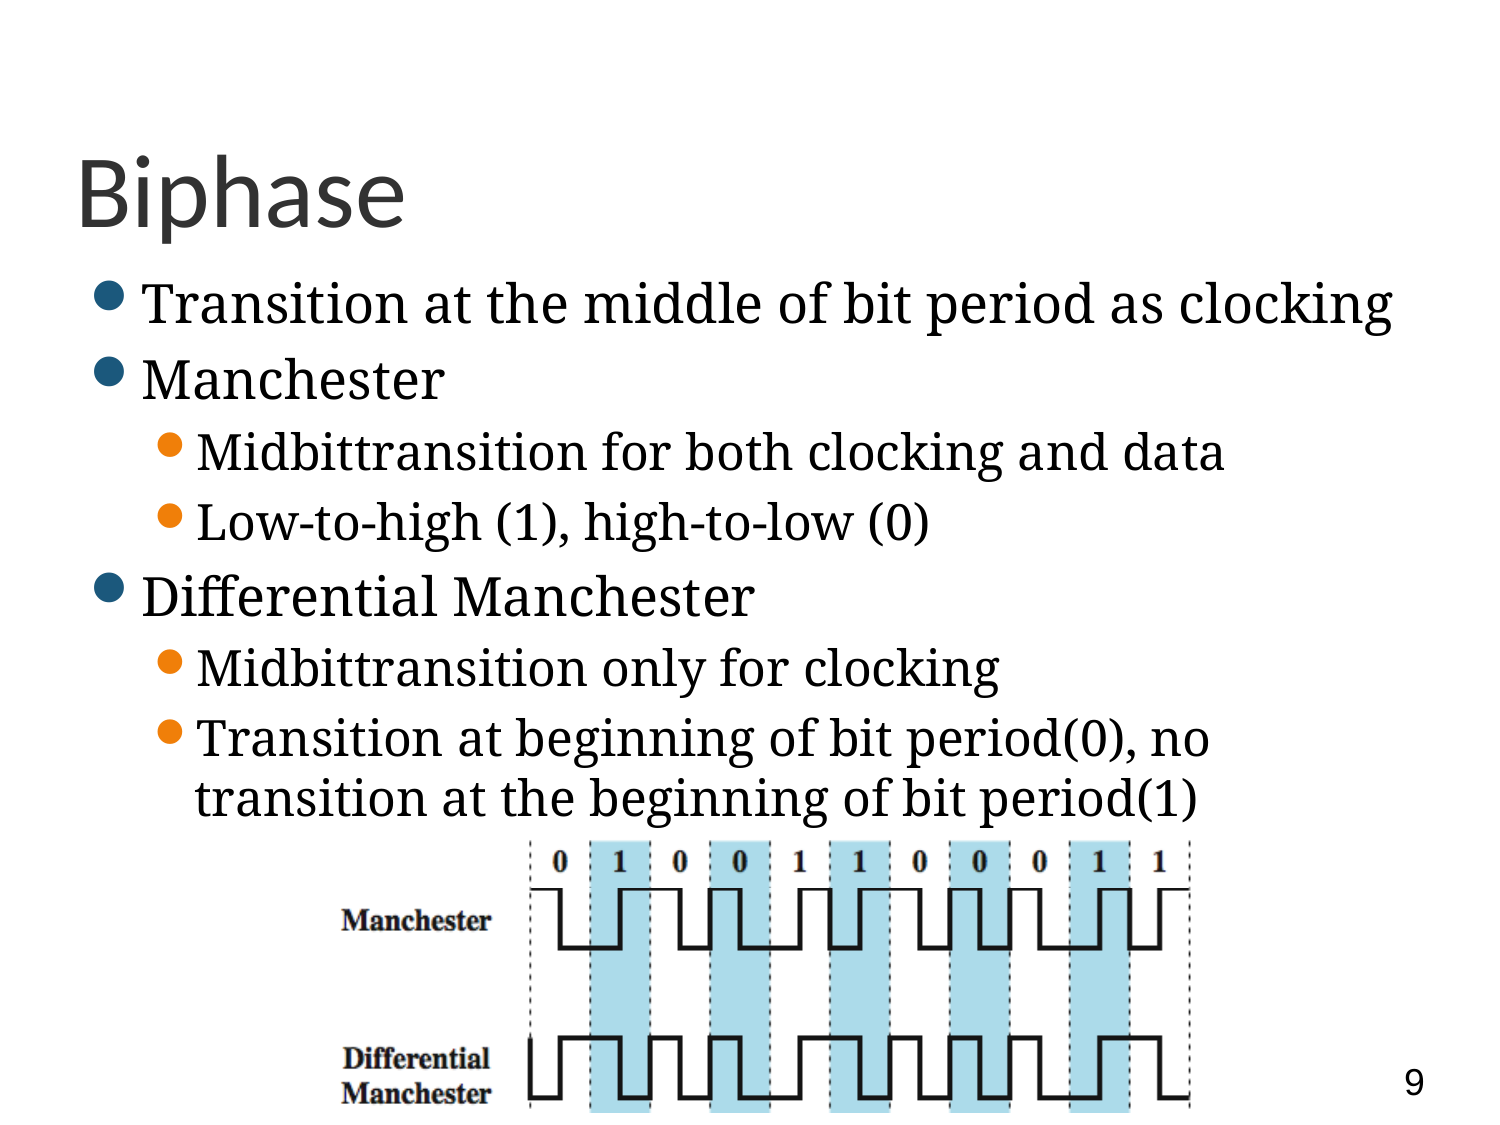

# Biphase
Transition at the middle of bit period as clocking
Manchester
Midbittransition for both clocking and data
Low-to-high (1), high-to-low (0)
Differential Manchester
Midbittransition only for clocking
Transition at beginning of bit period(0), no transition at the beginning of bit period(1)